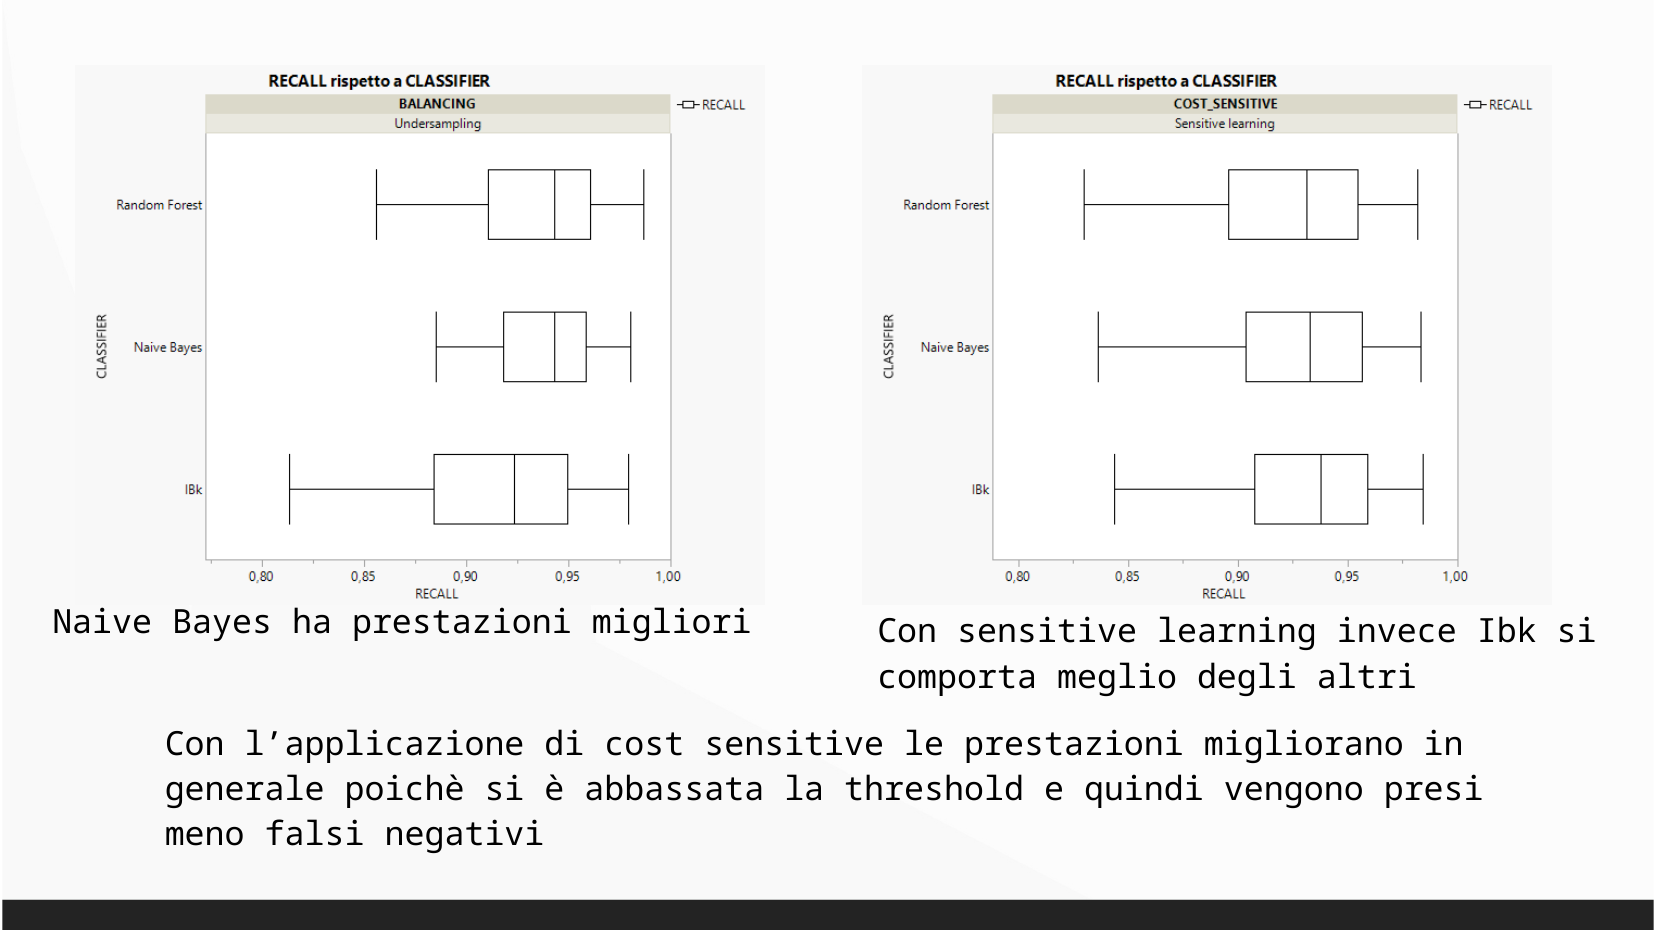

Naive Bayes ha prestazioni migliori
Con sensitive learning invece Ibk si comporta meglio degli altri
Con l’applicazione di cost sensitive le prestazioni migliorano in generale poichè si è abbassata la threshold e quindi vengono presi meno falsi negativi